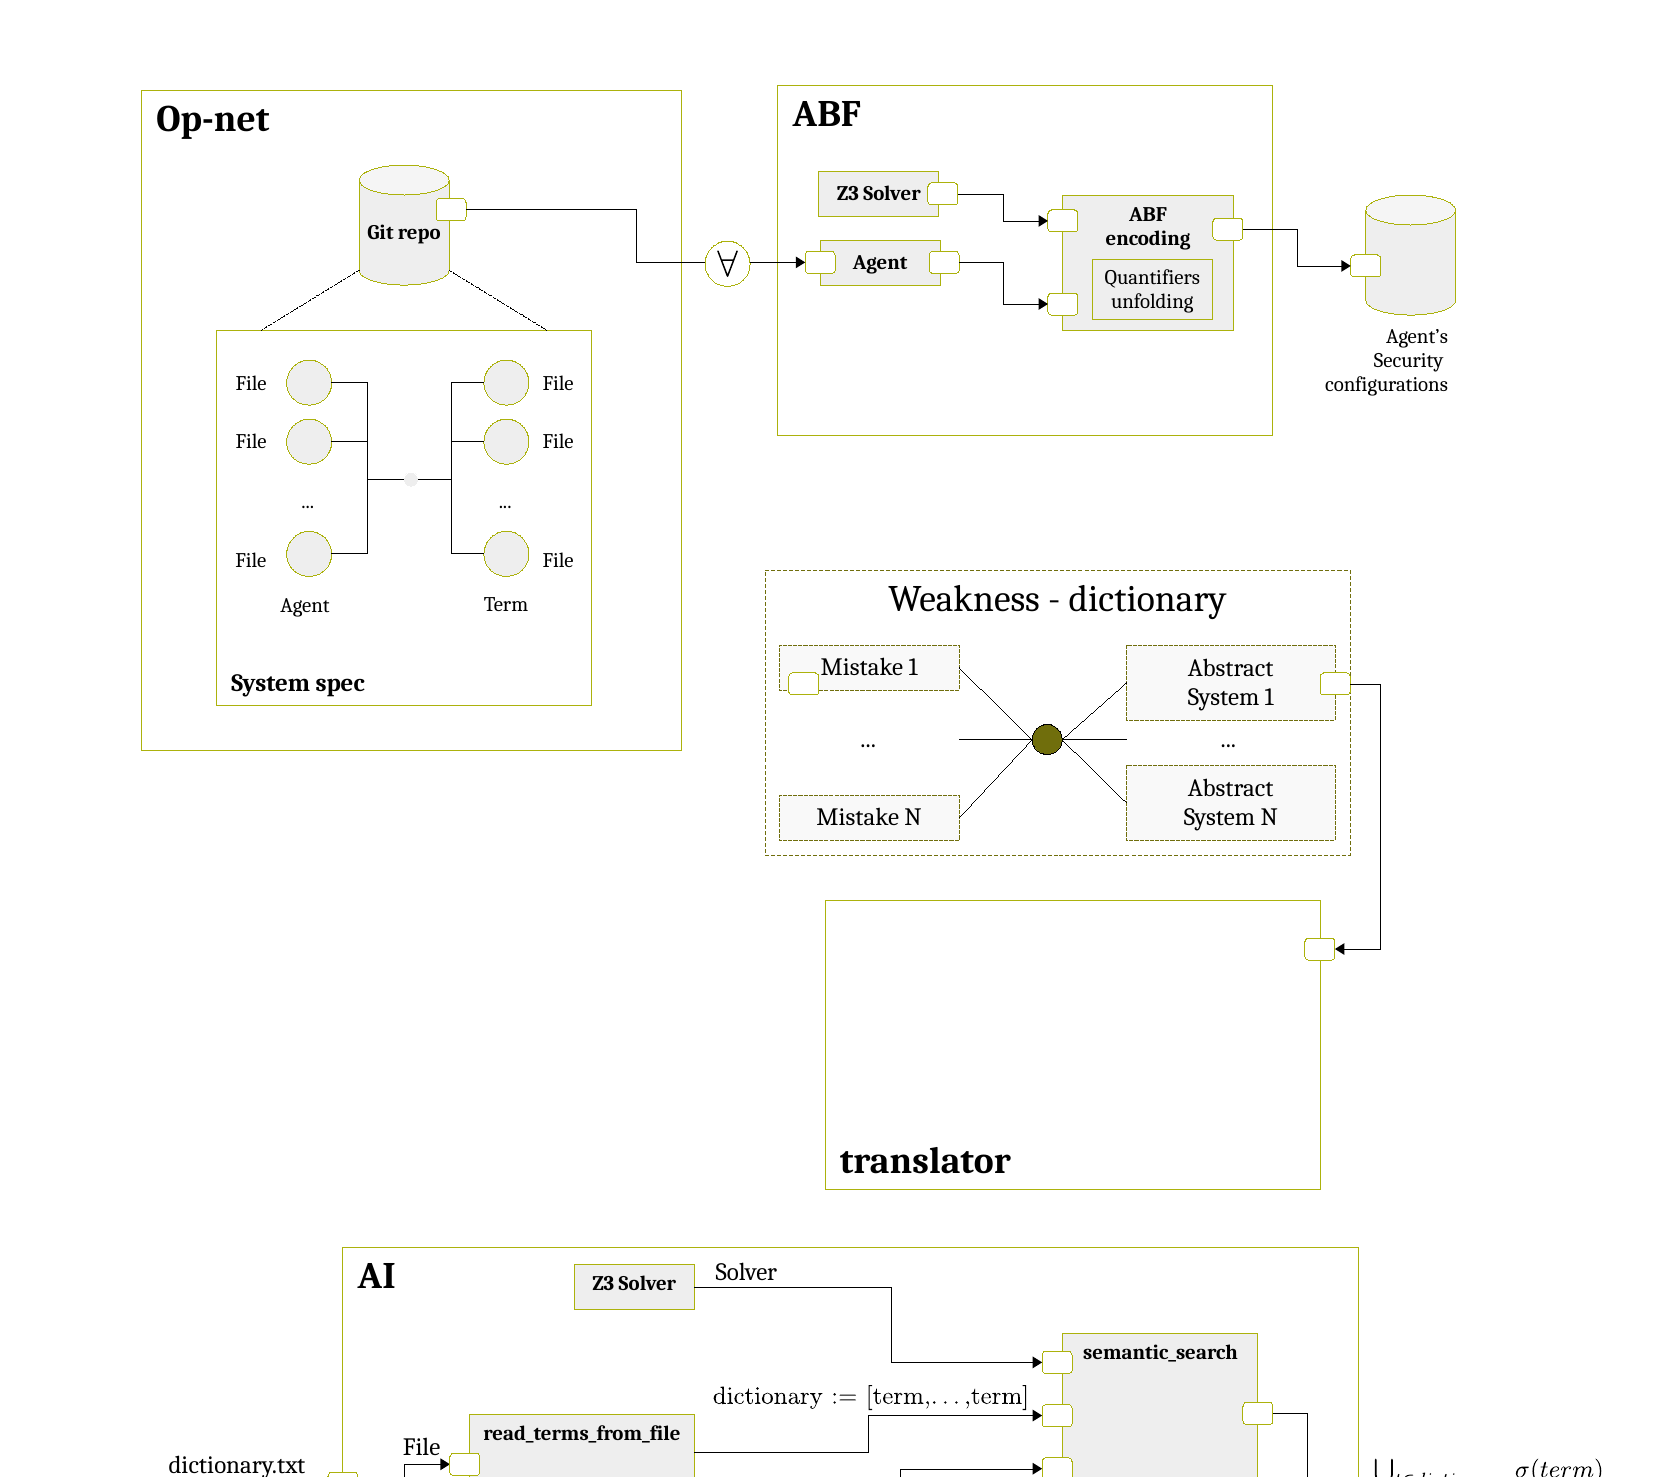

ABF
Op-net
Git repo
Z3 Solver
ABF
encoding
Agent
Quantifiers
unfolding
Agent’s
Security
configurations
System spec
File
File
File
File
...
...
File
File
Weakness - dictionary
Mistake 1
Abstract
System 1
...
...
Abstract
System N
Mistake N
Term
Agent
translator
AI
Solver
Z3 Solver
semantic_search
read_terms_from_file
File
dictionary.txt
File
read_input_text
String
input.txt